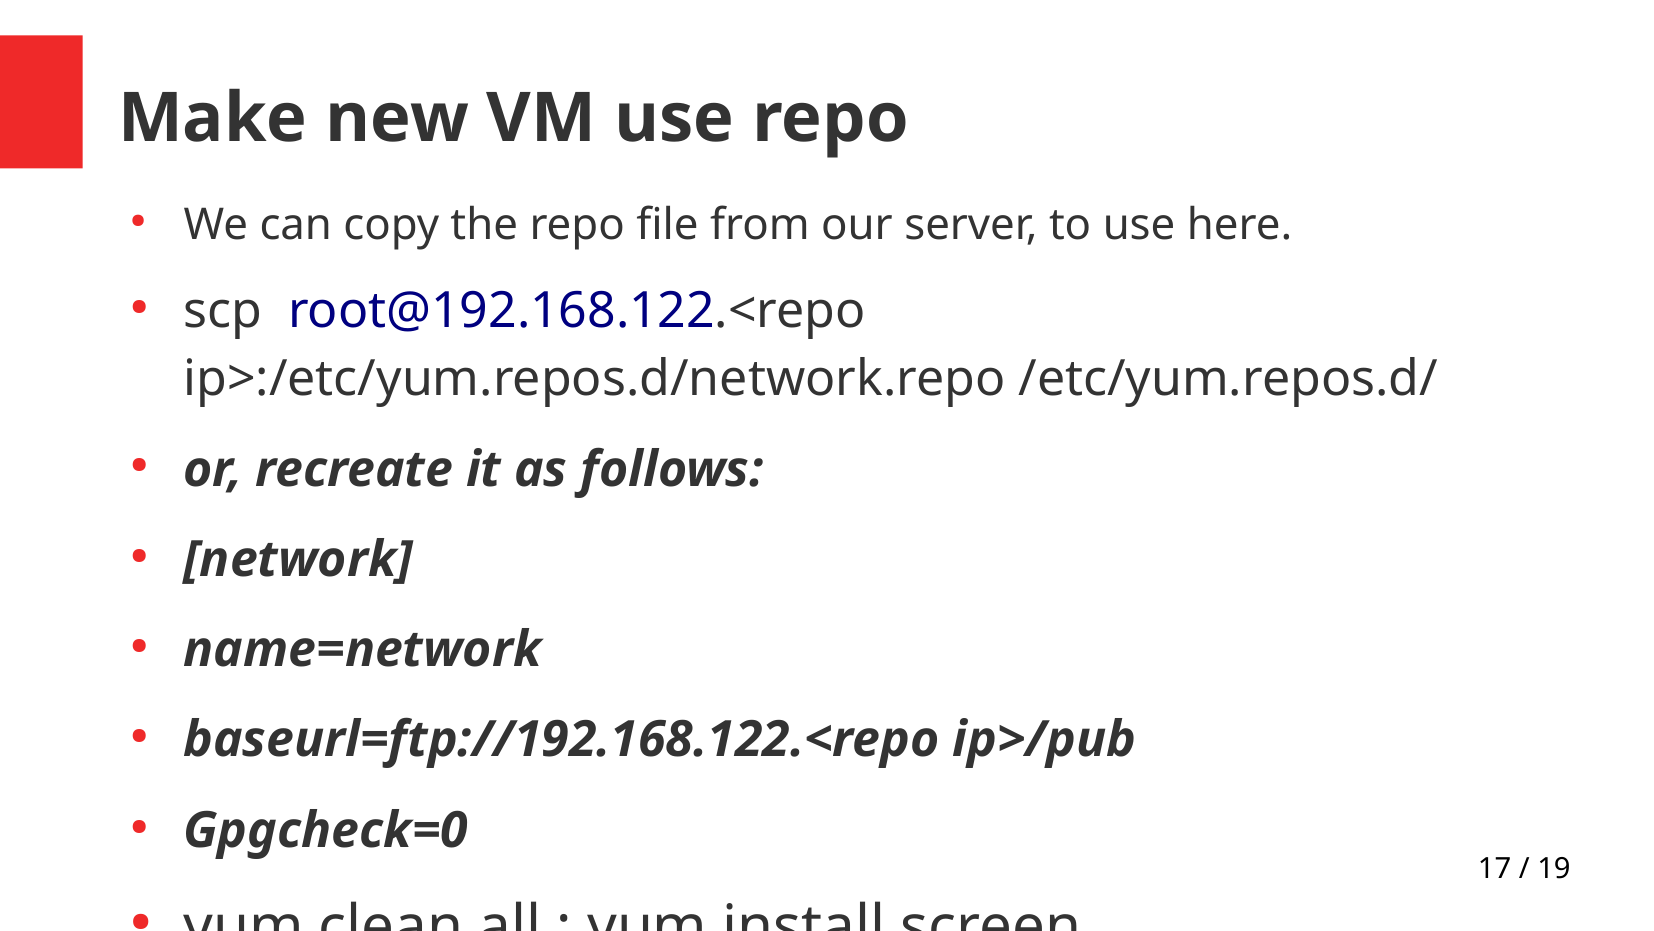

# Make new VM use repo
We can copy the repo file from our server, to use here.
scp root@192.168.122.<repo ip>:/etc/yum.repos.d/network.repo /etc/yum.repos.d/
or, recreate it as follows:
[network]
name=network
baseurl=ftp://192.168.122.<repo ip>/pub
Gpgcheck=0
yum clean all ; yum install screen
17